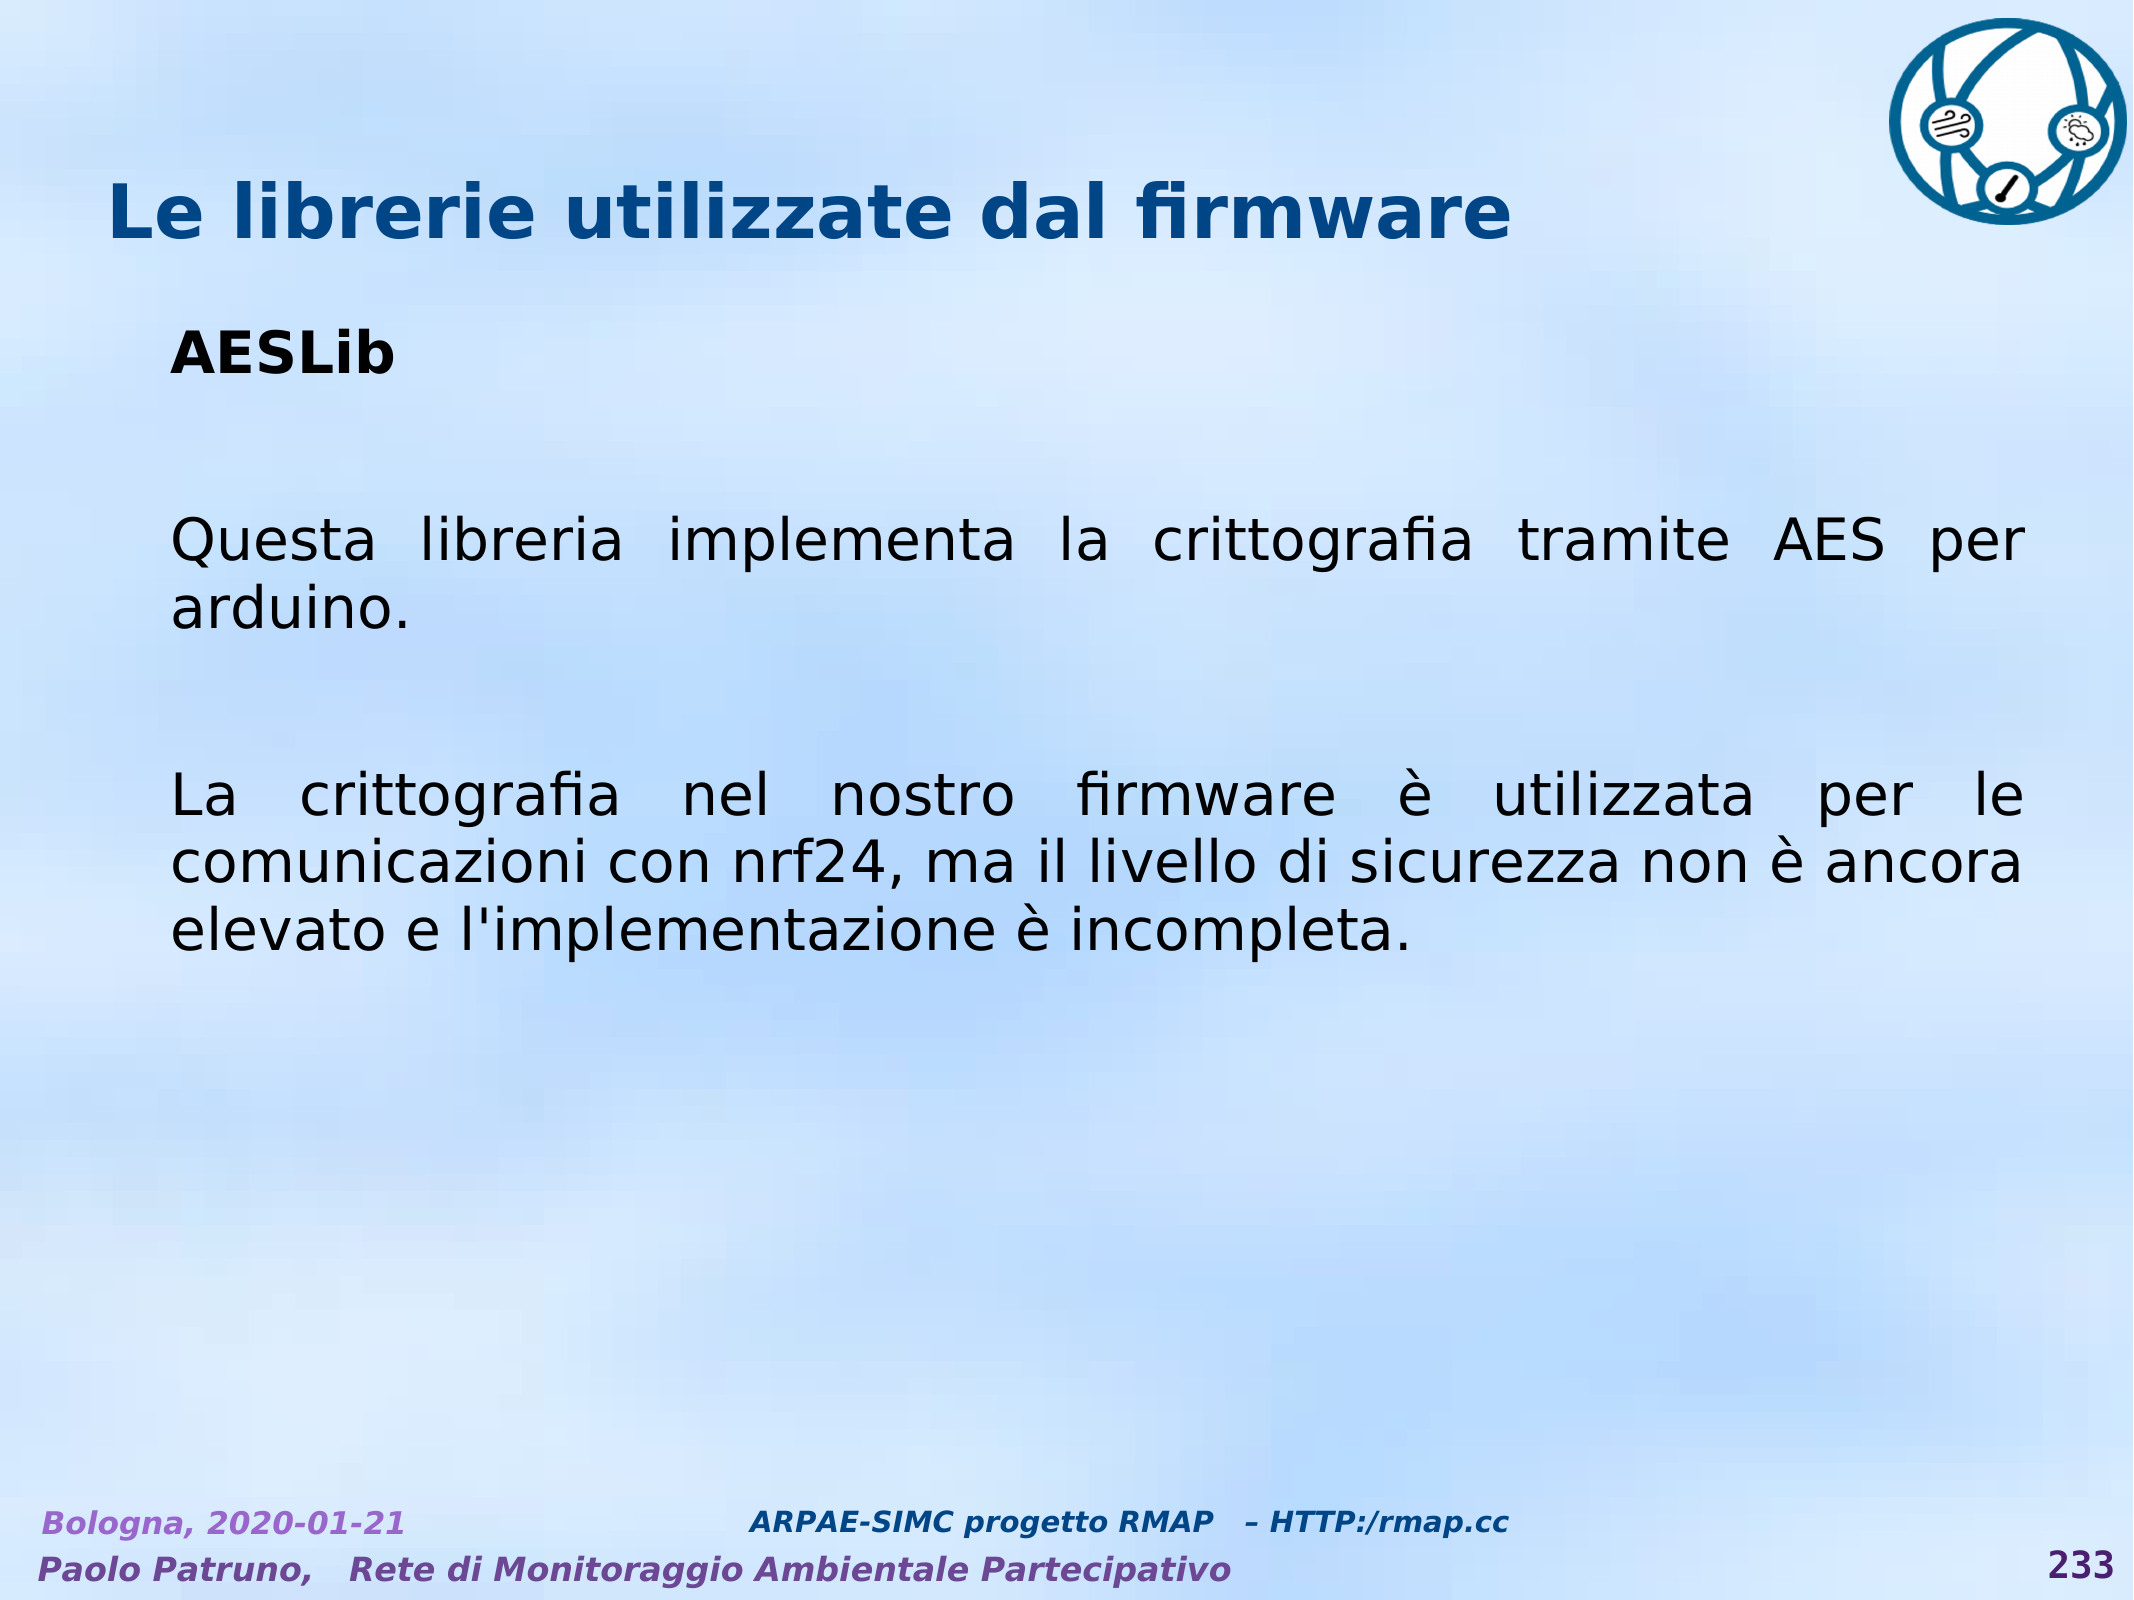

# Le librerie utilizzate dal firmware
AESLib
Questa libreria implementa la crittografia tramite AES per arduino.
La crittografia nel nostro firmware è utilizzata per le comunicazioni con nrf24, ma il livello di sicurezza non è ancora elevato e l'implementazione è incompleta.